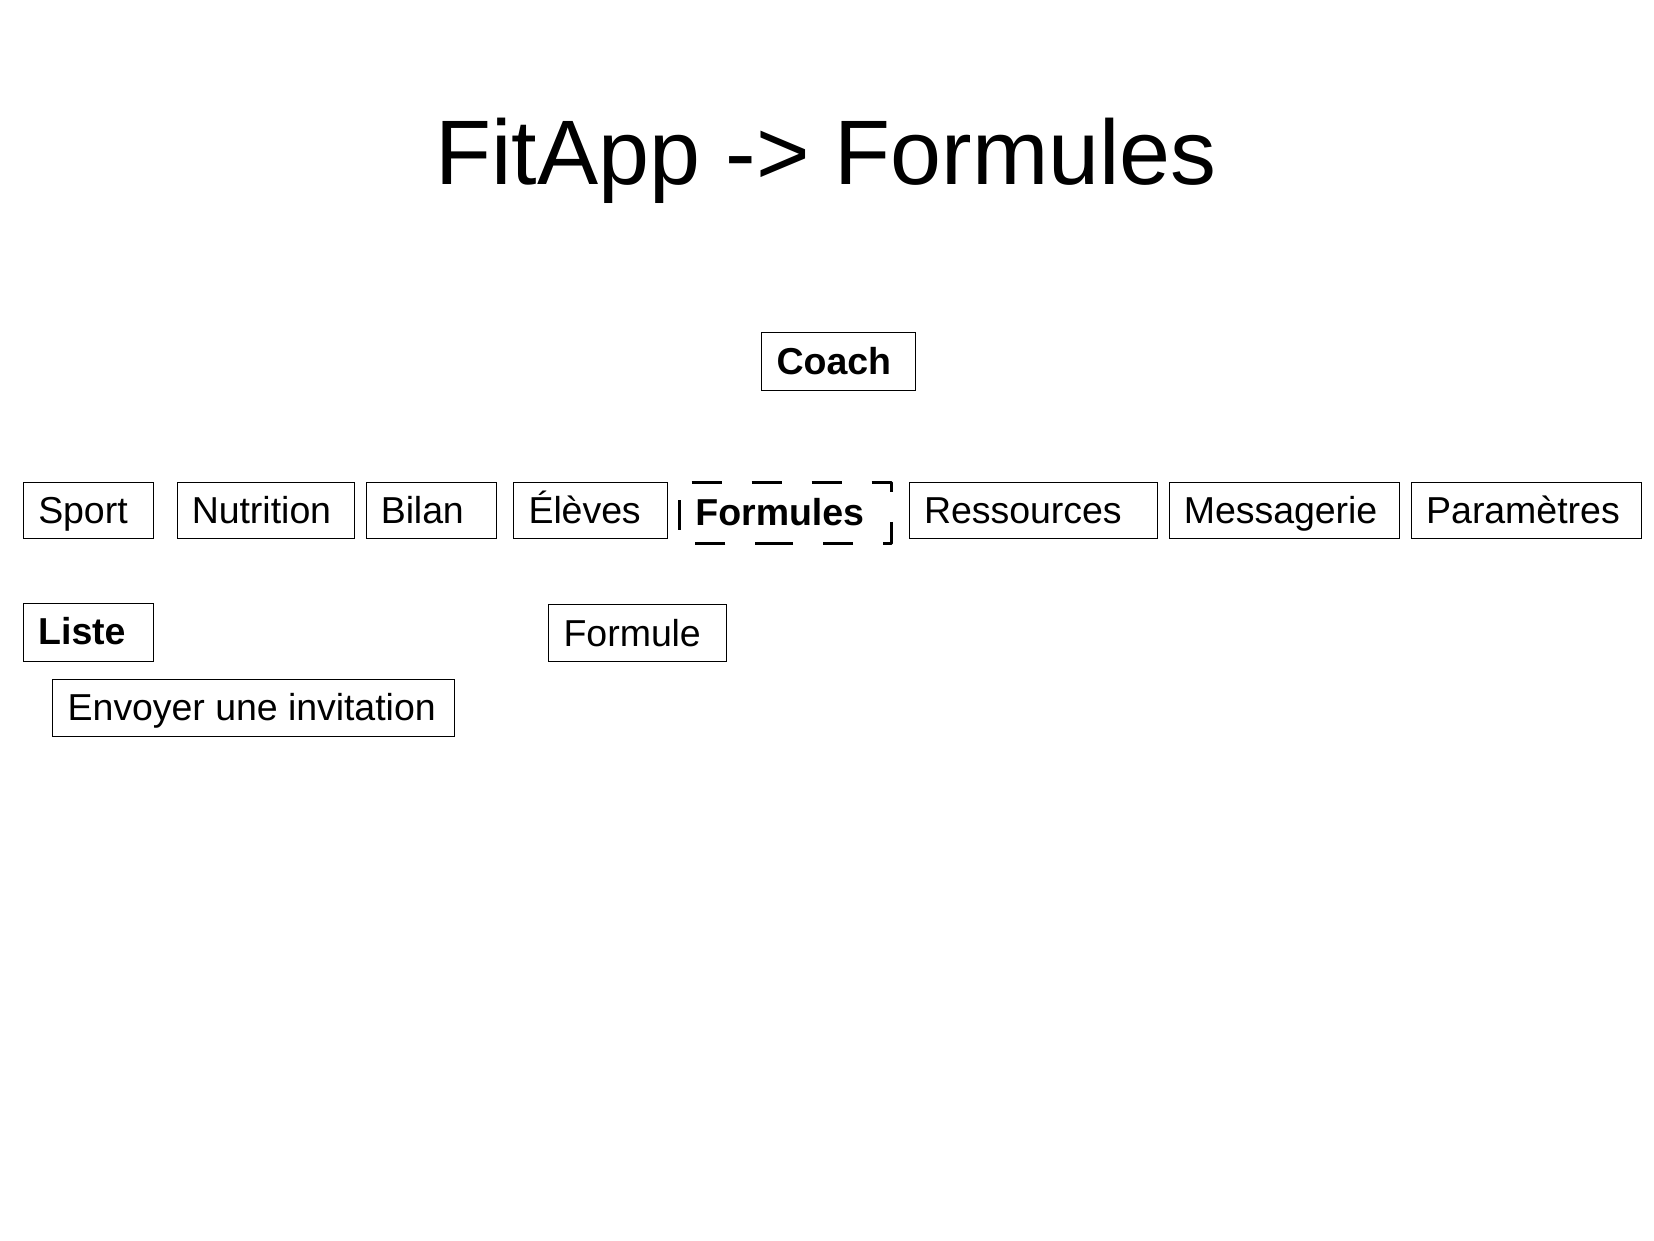

# FitApp -> Formules
Coach
Sport
Nutrition
Bilan
Élèves
Formules
Ressources
Messagerie
Paramètres
Liste
Formule
Envoyer une invitation